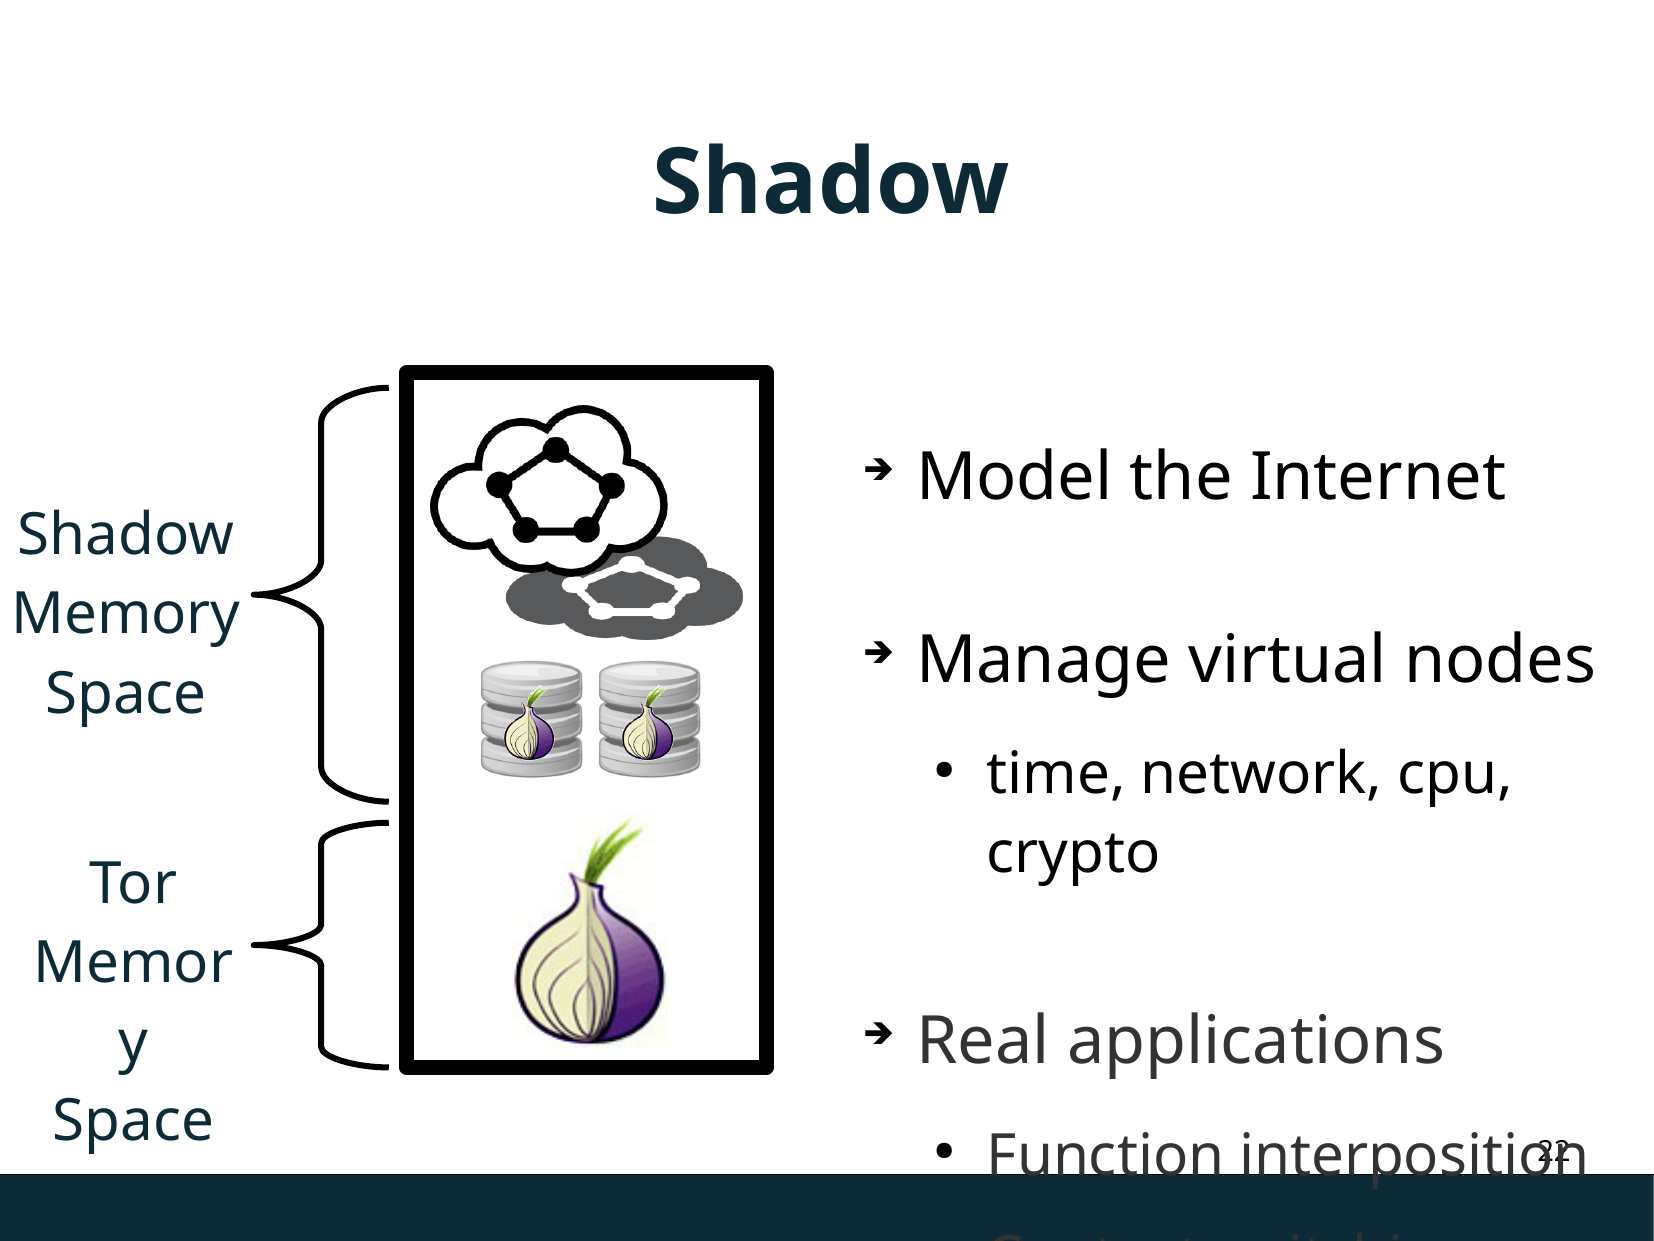

# Shadow
Model the Internet
Manage virtual nodes
time, network, cpu, crypto
Real applications
Function interposition
Context switching
Shadow Memory
Space
Tor Memory
Space
22